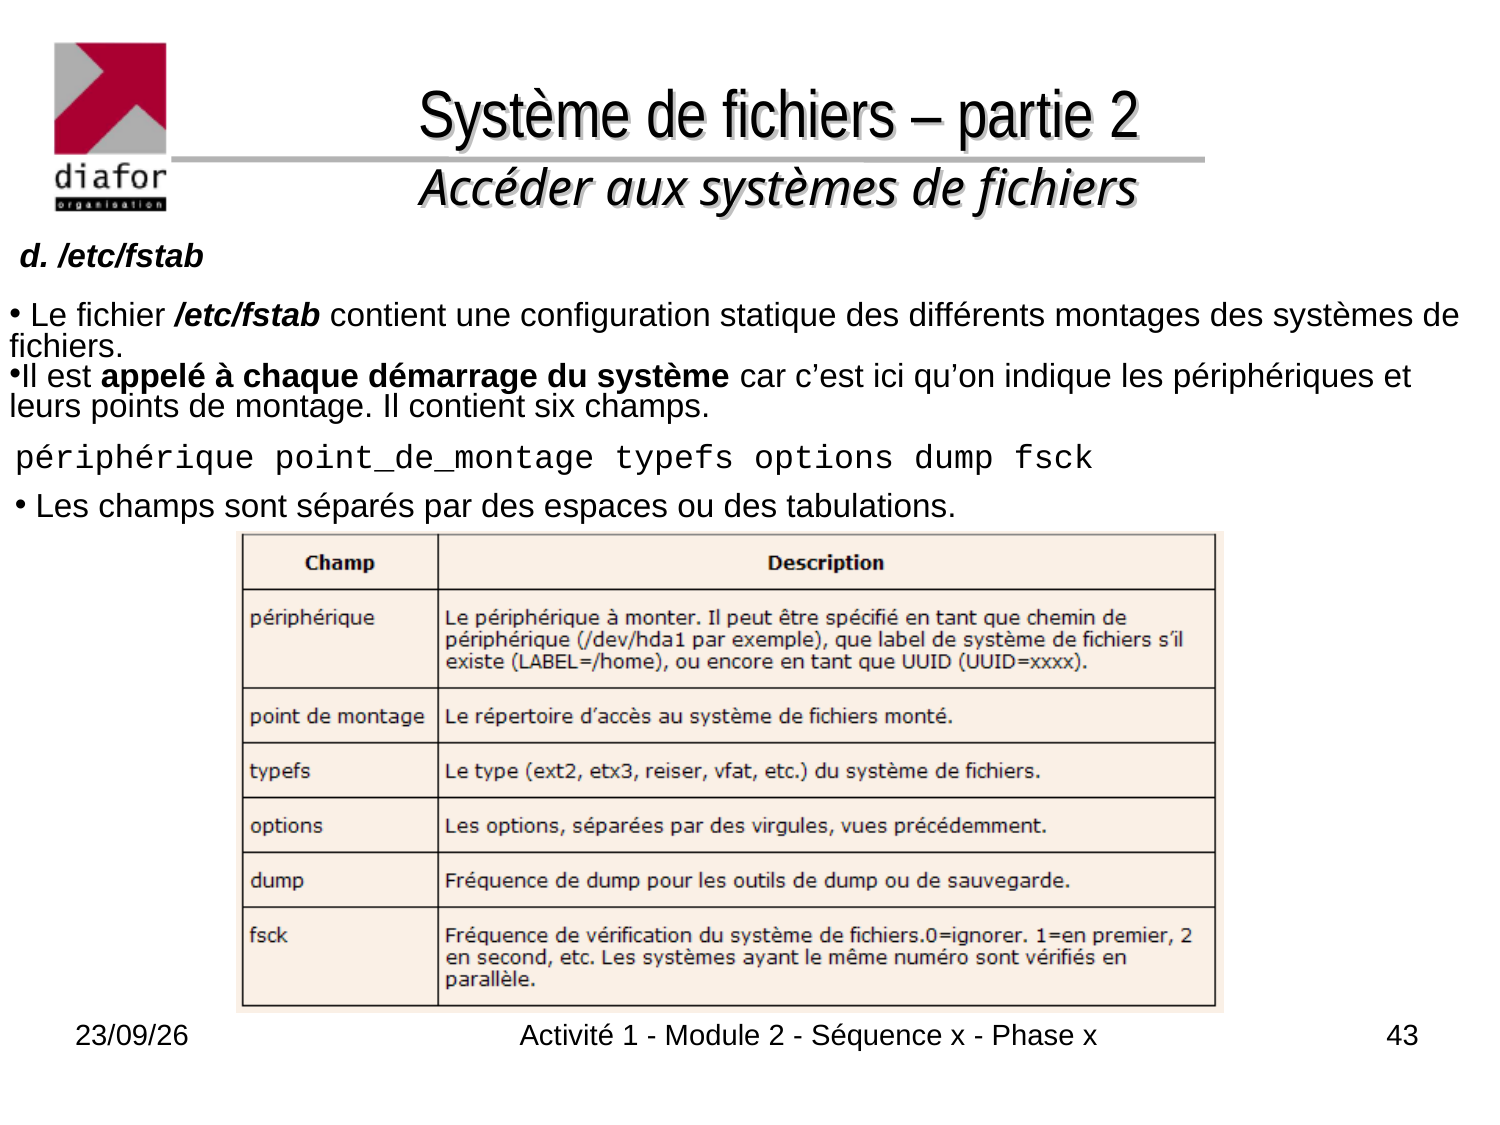

# Système de fichiers – partie 2 Accéder aux systèmes de fichiers
d. /etc/fstab
 Le fichier /etc/fstab contient une configuration statique des différents montages des systèmes de fichiers.
Il est appelé à chaque démarrage du système car c’est ici qu’on indique les périphériques et leurs points de montage. Il contient six champs.
périphérique point_de_montage typefs options dump fsck
 Les champs sont séparés par des espaces ou des tabulations.
Activité 1 - Module 2 - Séquence x - Phase x
43